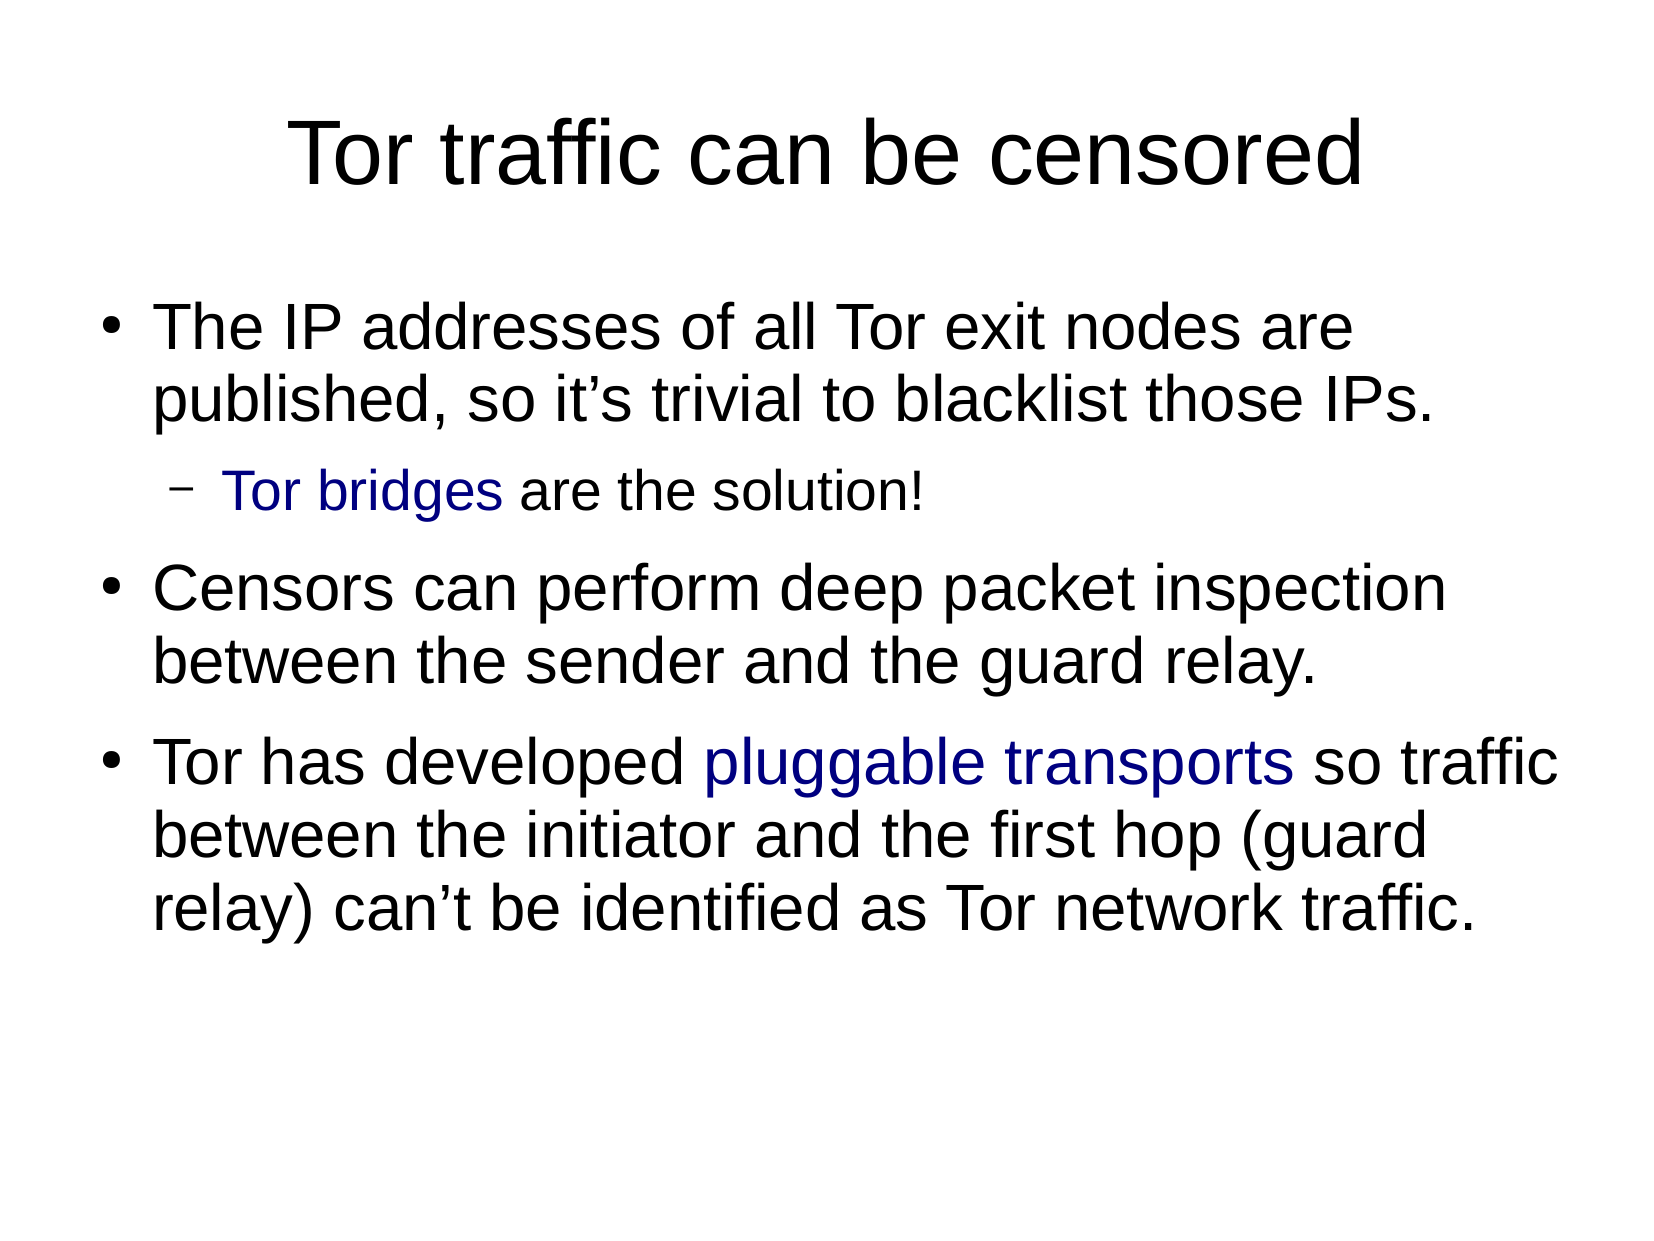

# Tor traffic can be censored
The IP addresses of all Tor exit nodes are published, so it’s trivial to blacklist those IPs.
Tor bridges are the solution!
Censors can perform deep packet inspection between the sender and the guard relay.
Tor has developed pluggable transports so traffic between the initiator and the first hop (guard relay) can’t be identified as Tor network traffic.